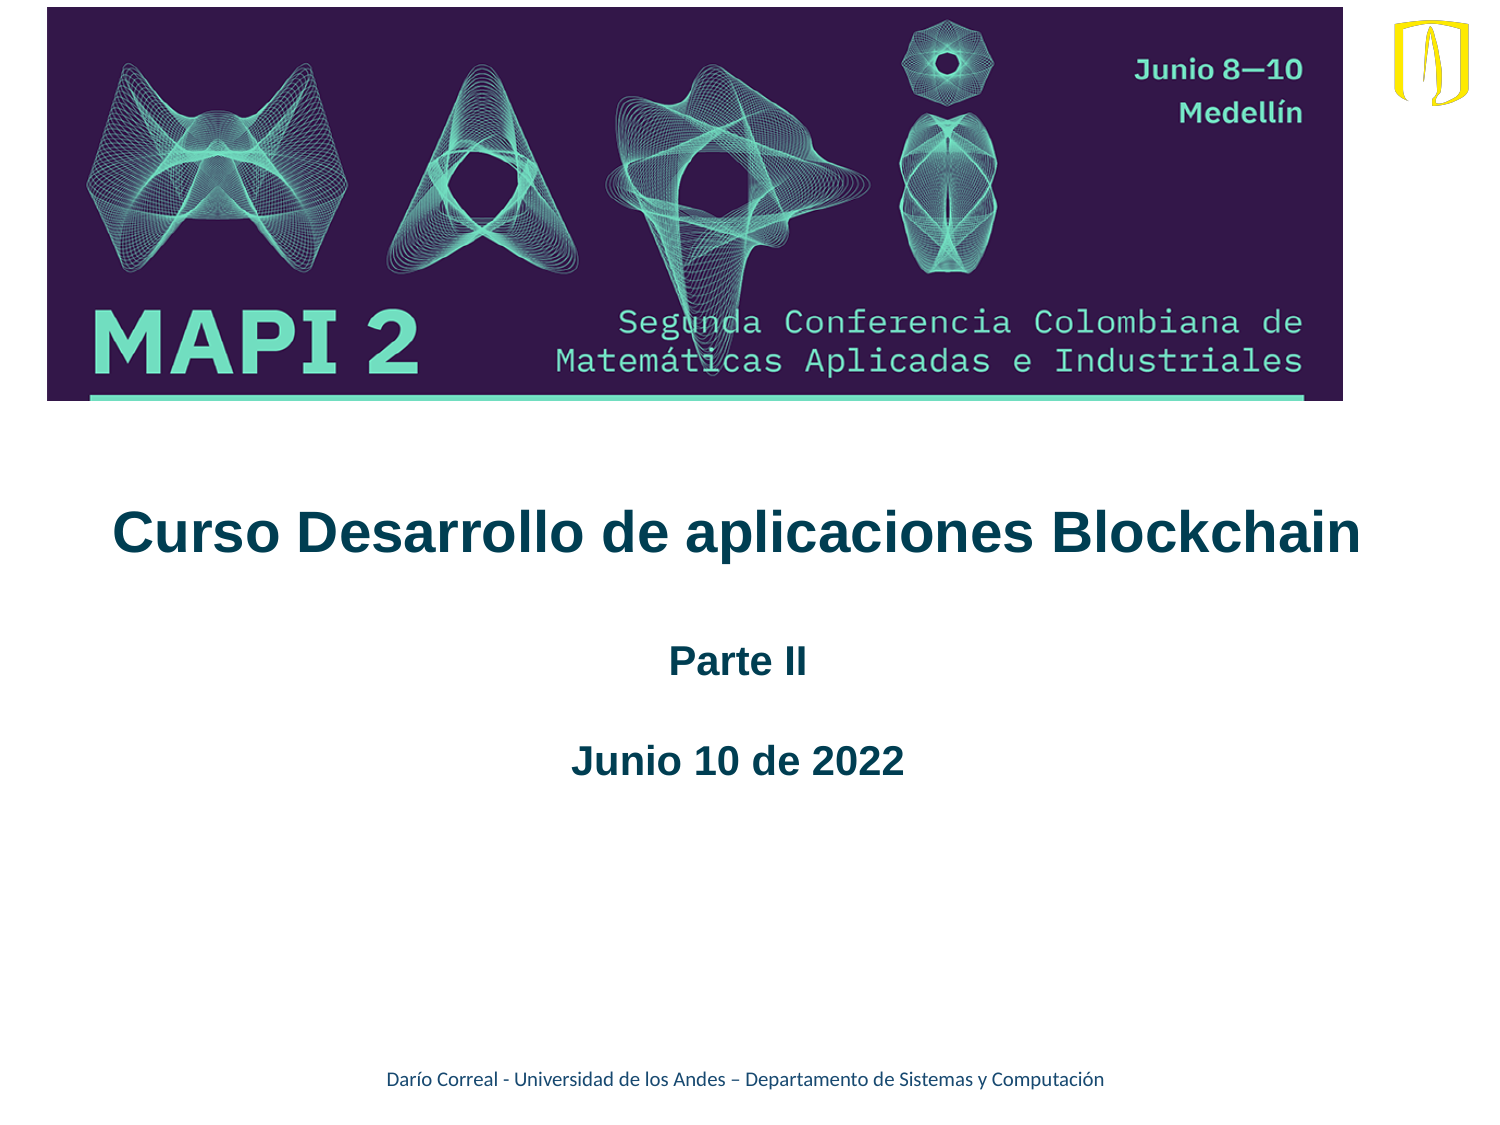

# Curso Desarrollo de aplicaciones Blockchain Parte II Junio 10 de 2022
Darío Correal - Universidad de los Andes – Departamento de Sistemas y Computación